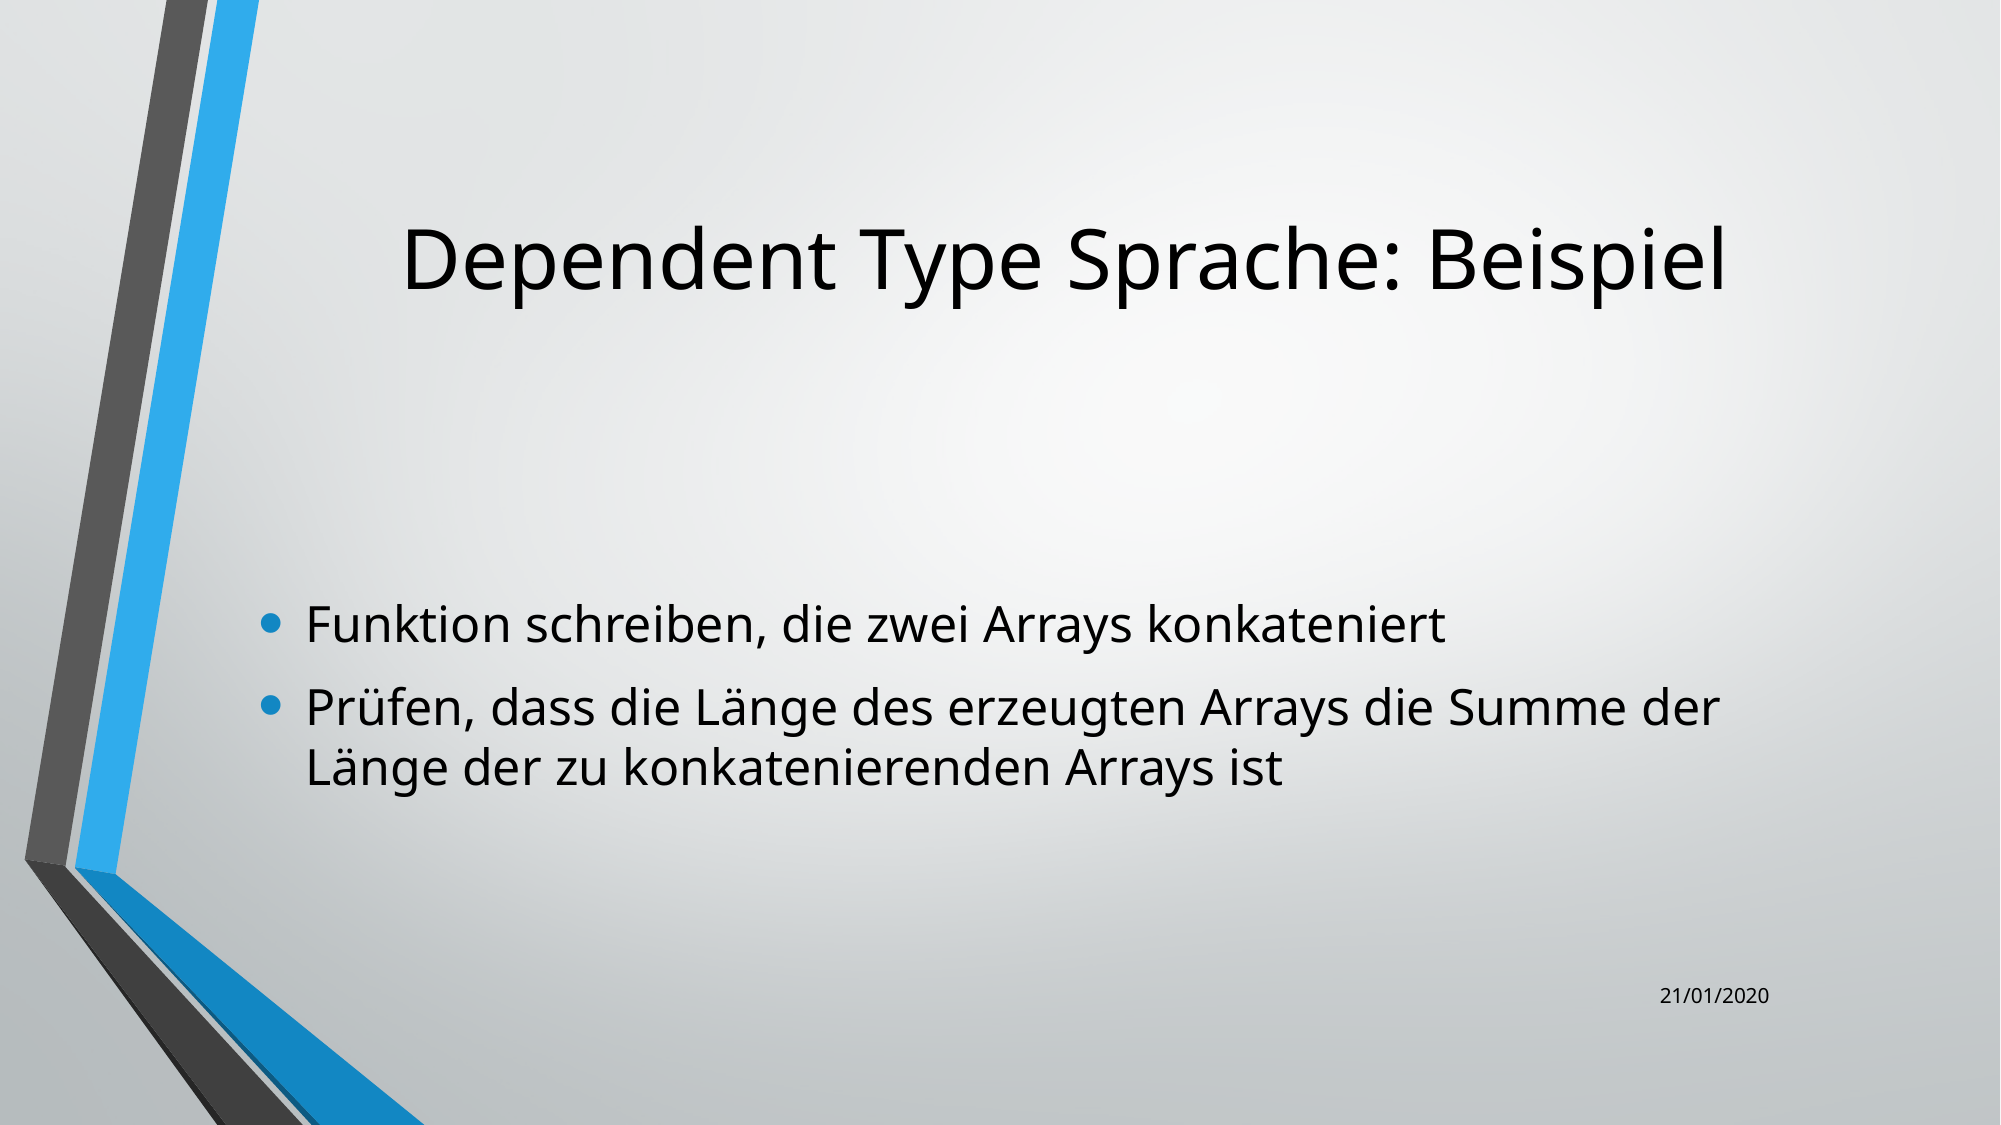

Dependent Type Sprache: Beispiel
Funktion schreiben, die zwei Arrays konkateniert
Prüfen, dass die Länge des erzeugten Arrays die Summe der Länge der zu konkatenierenden Arrays ist
21/01/2020